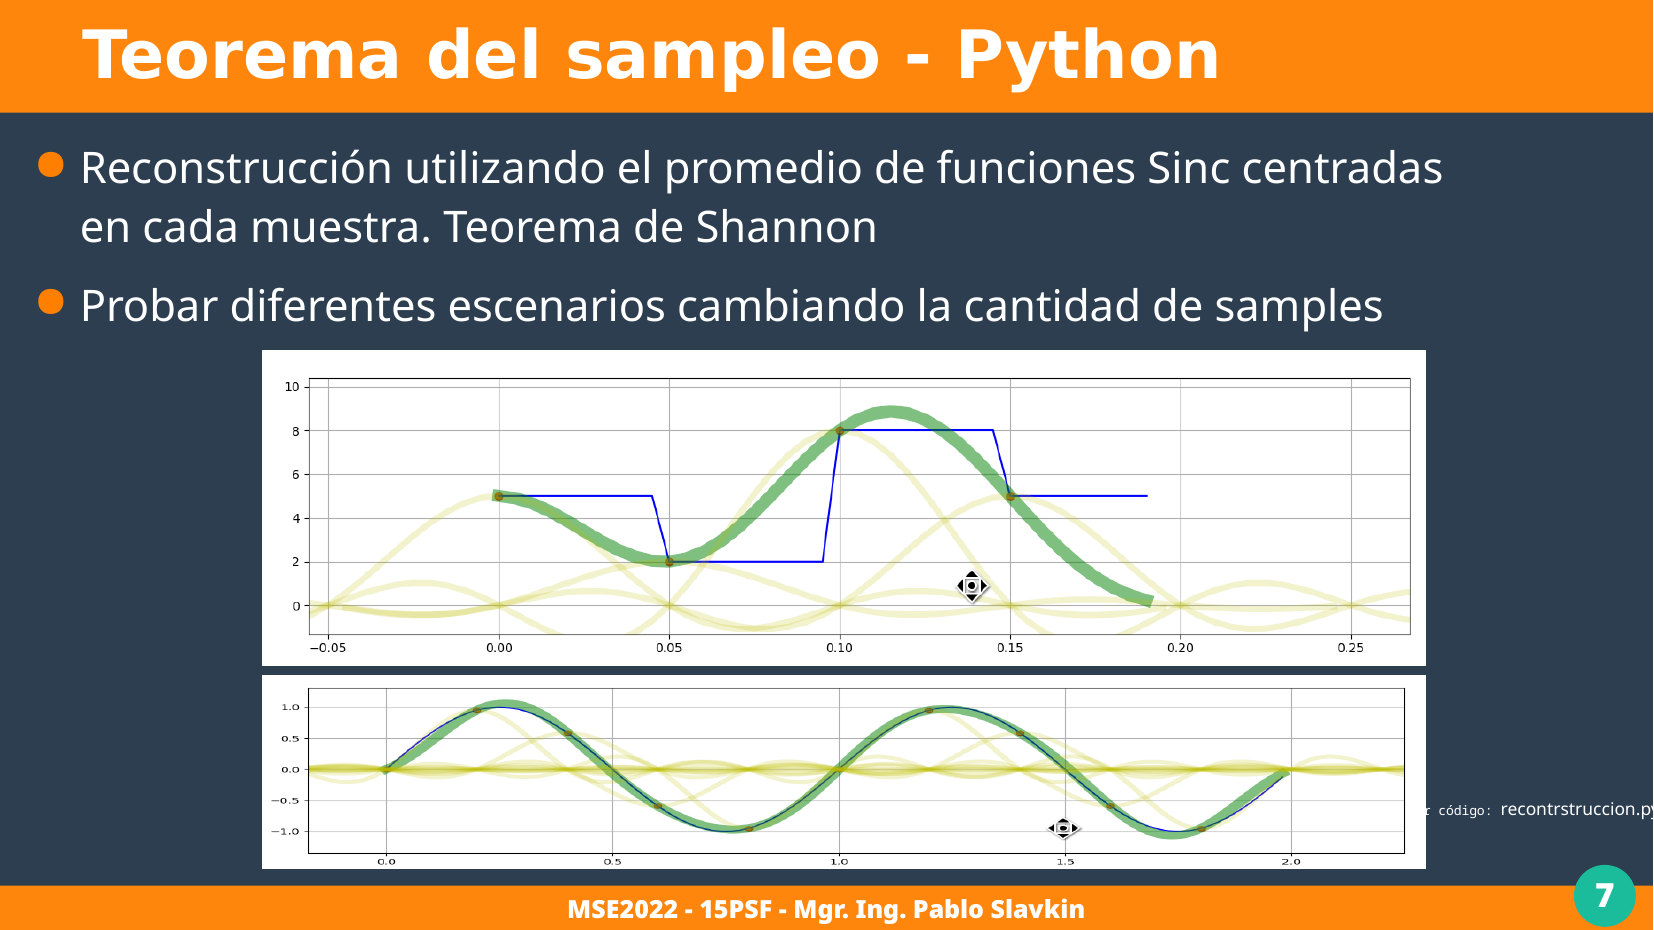

Teorema del sampleo - Python
# Reconstrucción utilizando el promedio de funciones Sinc centradas en cada muestra. Teorema de Shannon
Probar diferentes escenarios cambiando la cantidad de samples
Ver código: recontrstruccion.py
MSE2022 - 15PSF - Mgr. Ing. Pablo Slavkin